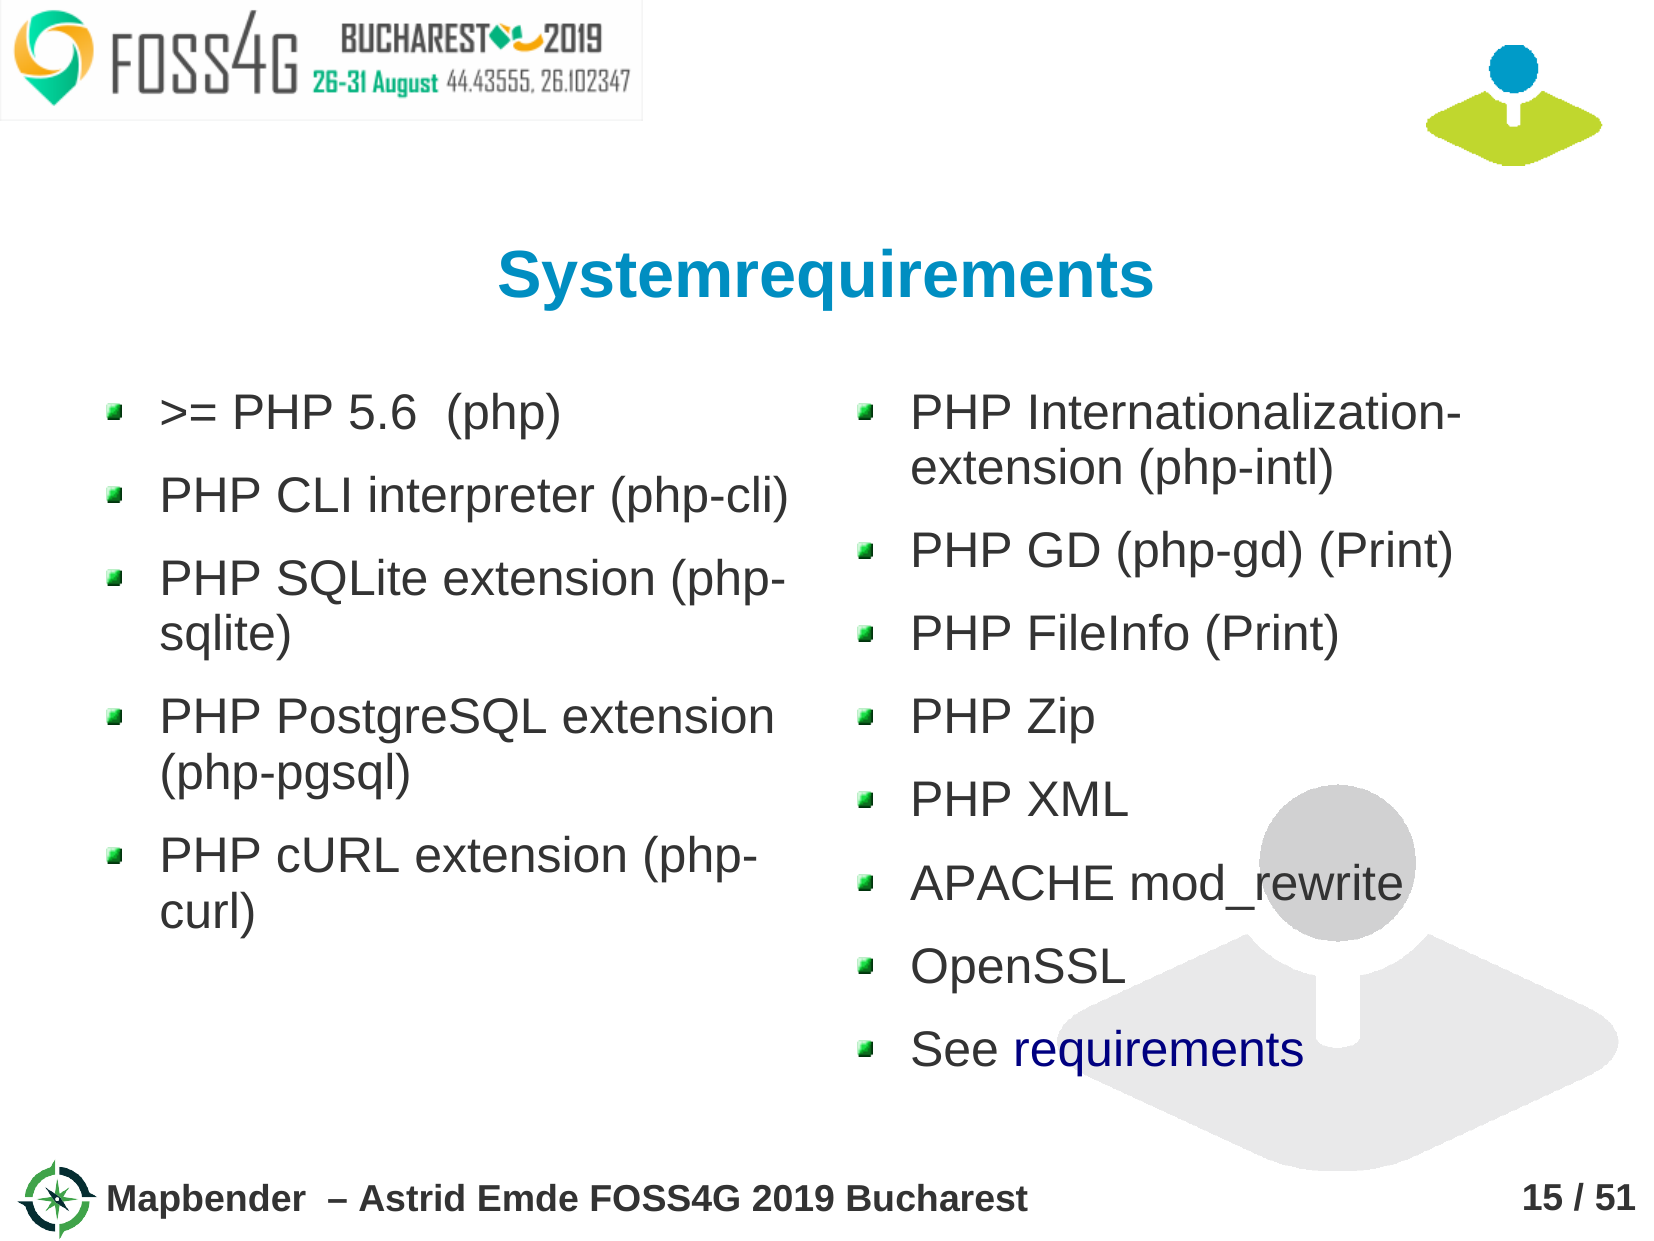

# Systemrequirements
>= PHP 5.6 (php)
PHP CLI interpreter (php-cli)
PHP SQLite extension (php-sqlite)
PHP PostgreSQL extension (php-pgsql)
PHP cURL extension (php-curl)
PHP Internationalization-extension (php-intl)
PHP GD (php-gd) (Print)
PHP FileInfo (Print)
PHP Zip
PHP XML
APACHE mod_rewrite
OpenSSL
See requirements